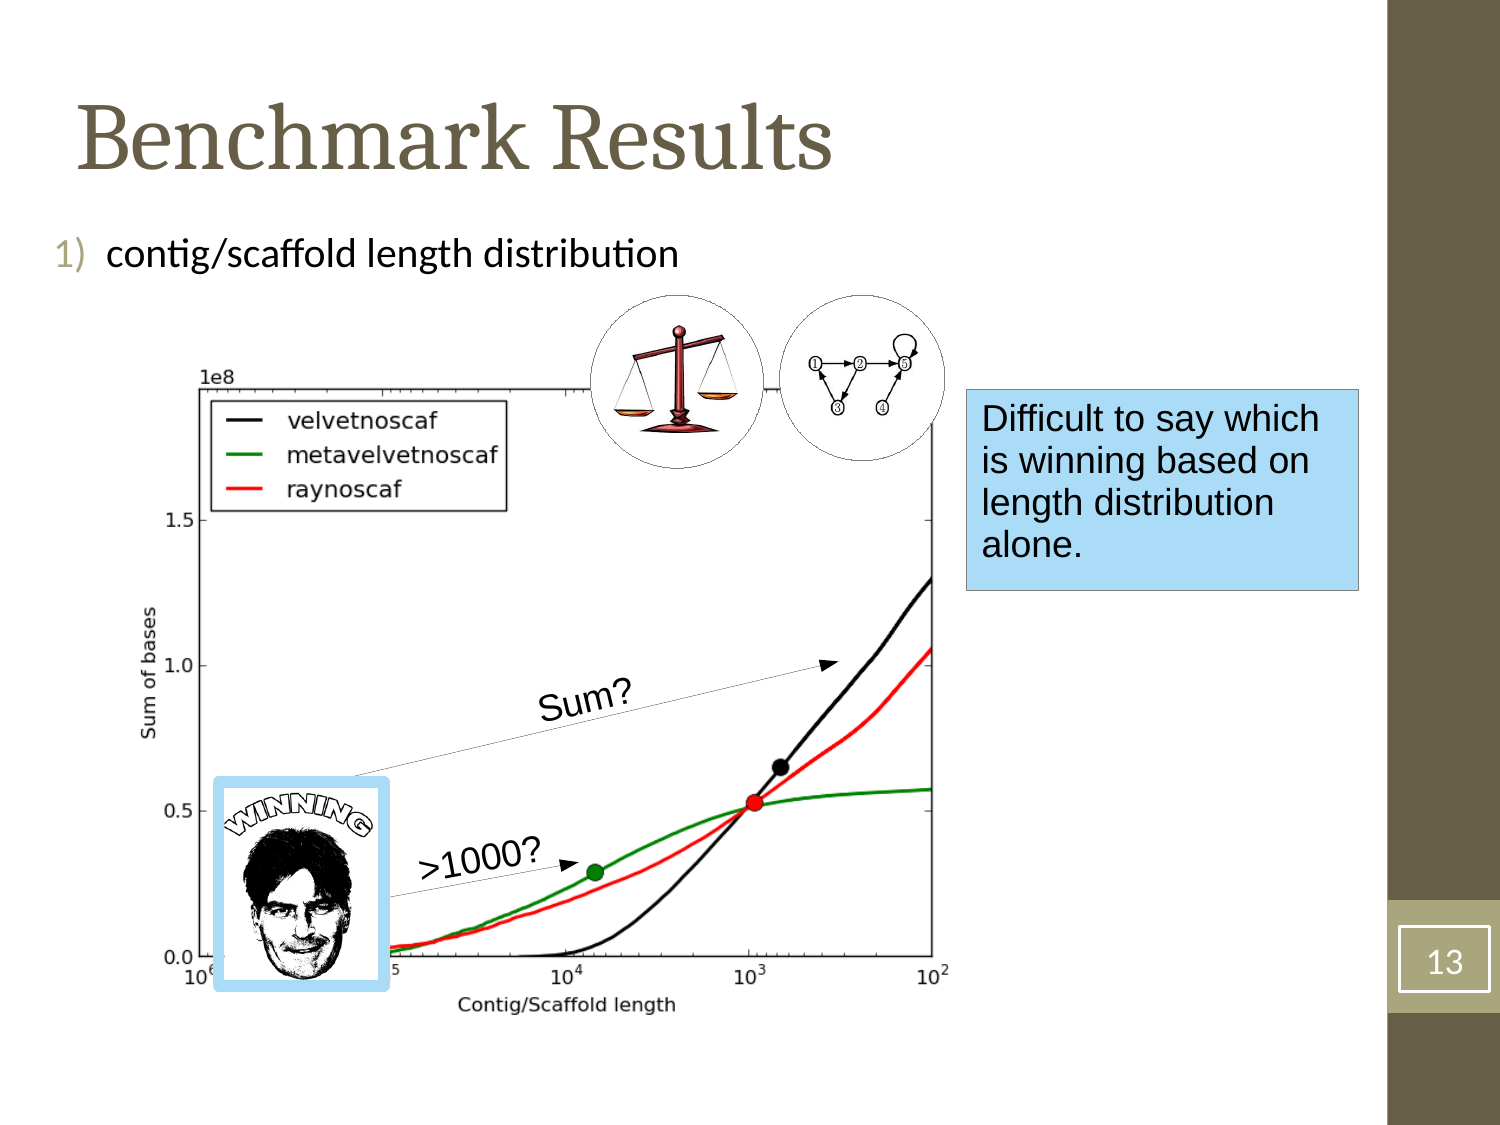

# Benchmark Results
contig/scaffold length distribution
Difficult to say which is winning based on length distribution alone.
Sum?
>1000?
13